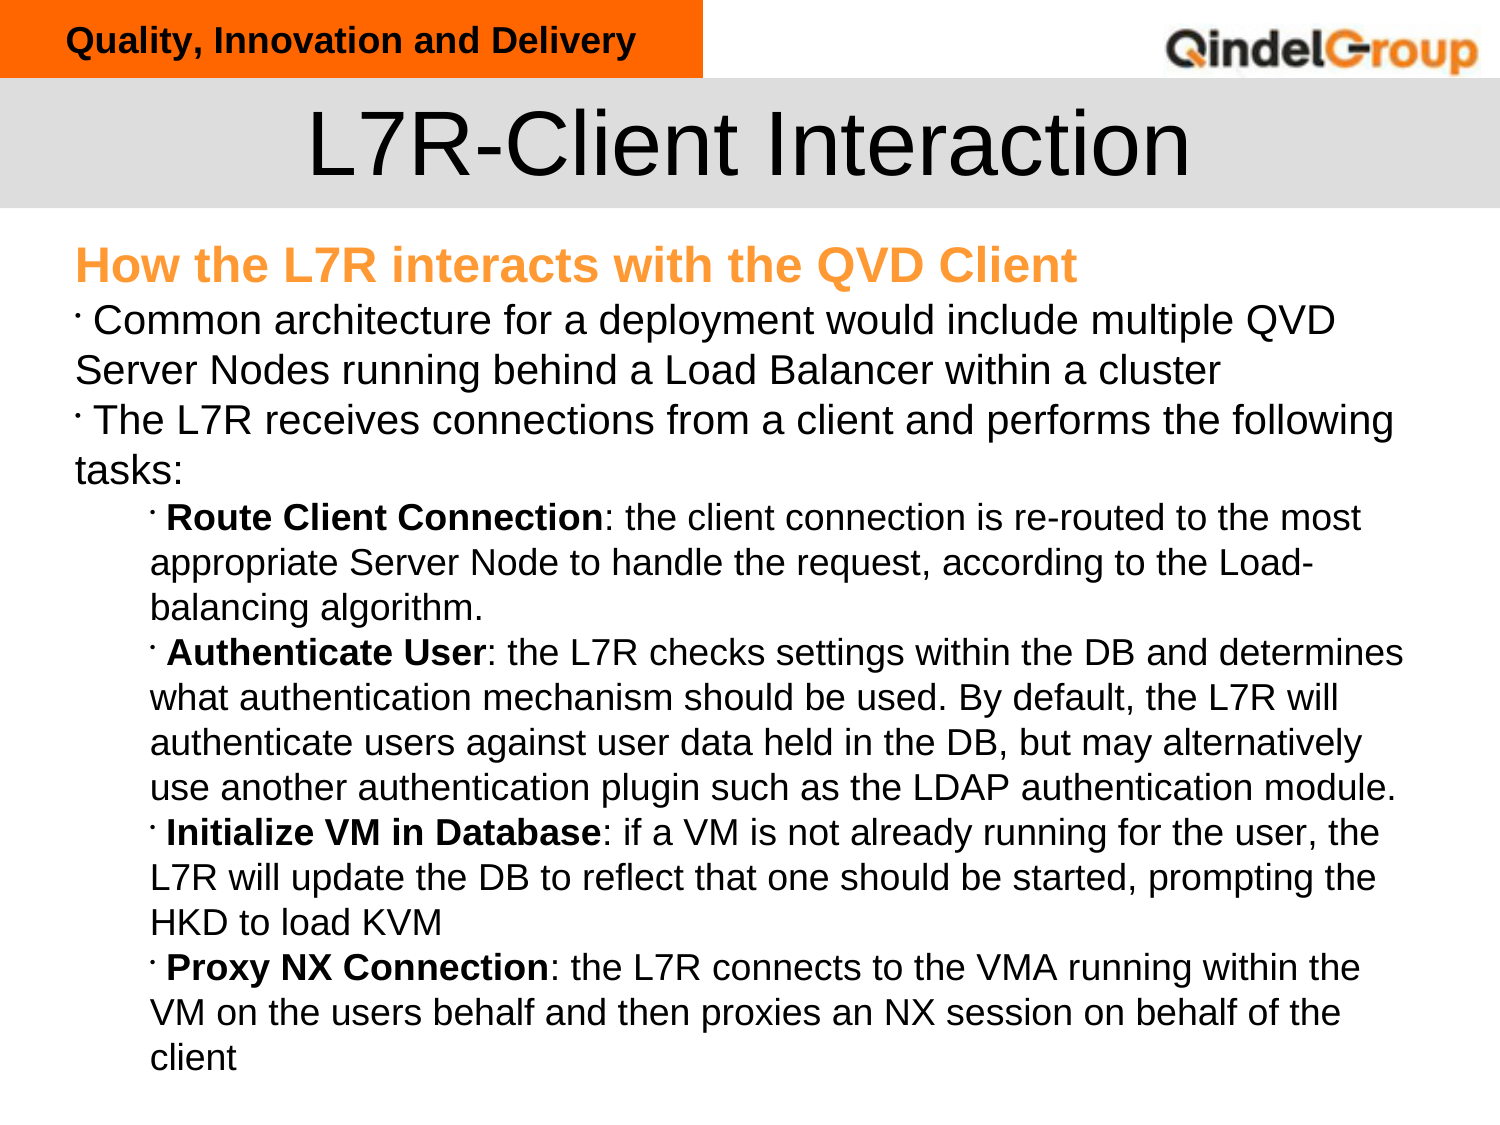

# L7R-Client Interaction
How the L7R interacts with the QVD Client
 Common architecture for a deployment would include multiple QVD Server Nodes running behind a Load Balancer within a cluster
 The L7R receives connections from a client and performs the following tasks:
 Route Client Connection: the client connection is re-routed to the most appropriate Server Node to handle the request, according to the Load-balancing algorithm.
 Authenticate User: the L7R checks settings within the DB and determines what authentication mechanism should be used. By default, the L7R will authenticate users against user data held in the DB, but may alternatively use another authentication plugin such as the LDAP authentication module.
 Initialize VM in Database: if a VM is not already running for the user, the L7R will update the DB to reflect that one should be started, prompting the HKD to load KVM
 Proxy NX Connection: the L7R connects to the VMA running within the VM on the users behalf and then proxies an NX session on behalf of the client